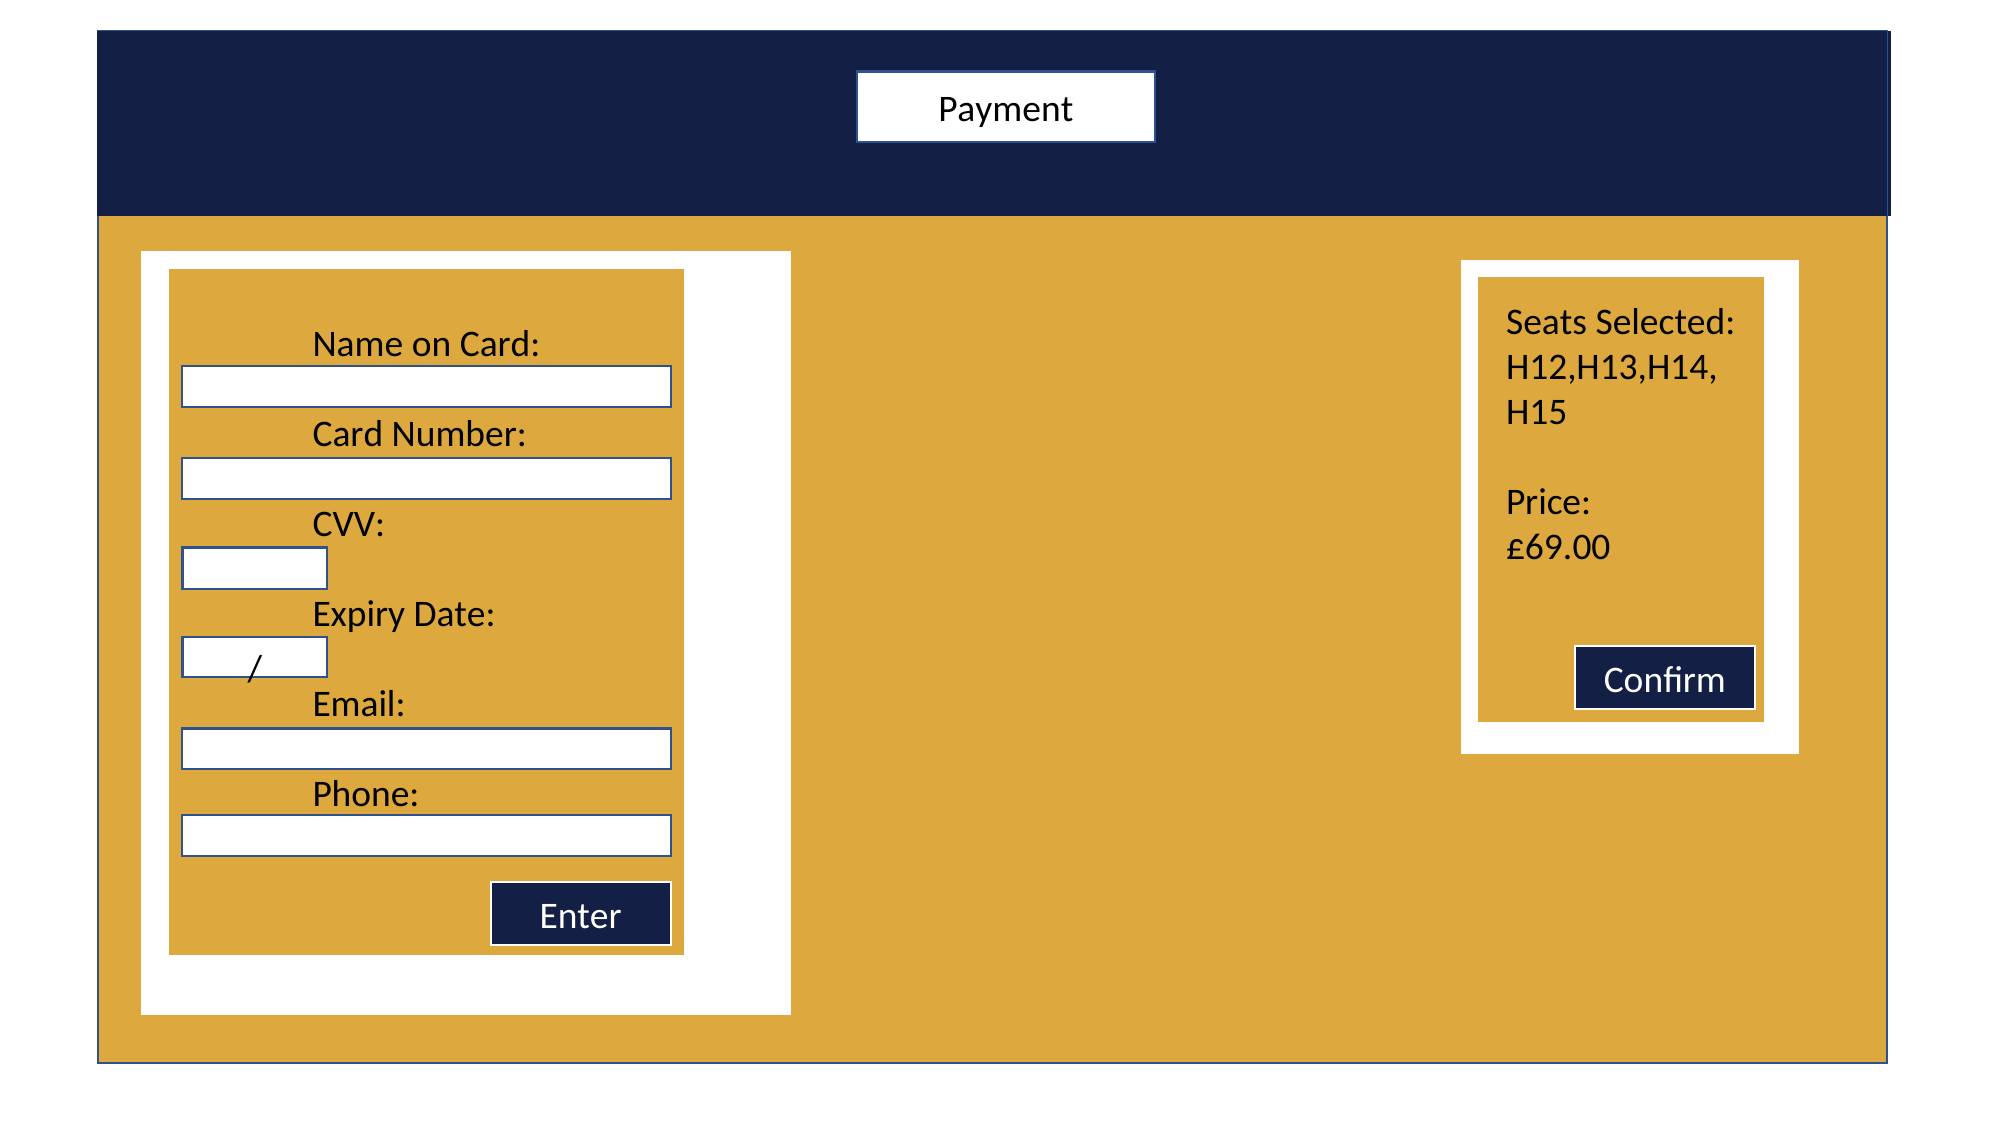

Payment
Seats Selected:
H12,H13,H14,
H15
Price:
£69.00
Confirm
Name on Card:
Card Number:
CVV:
Expiry Date:
Email:
Phone:
/
Enter